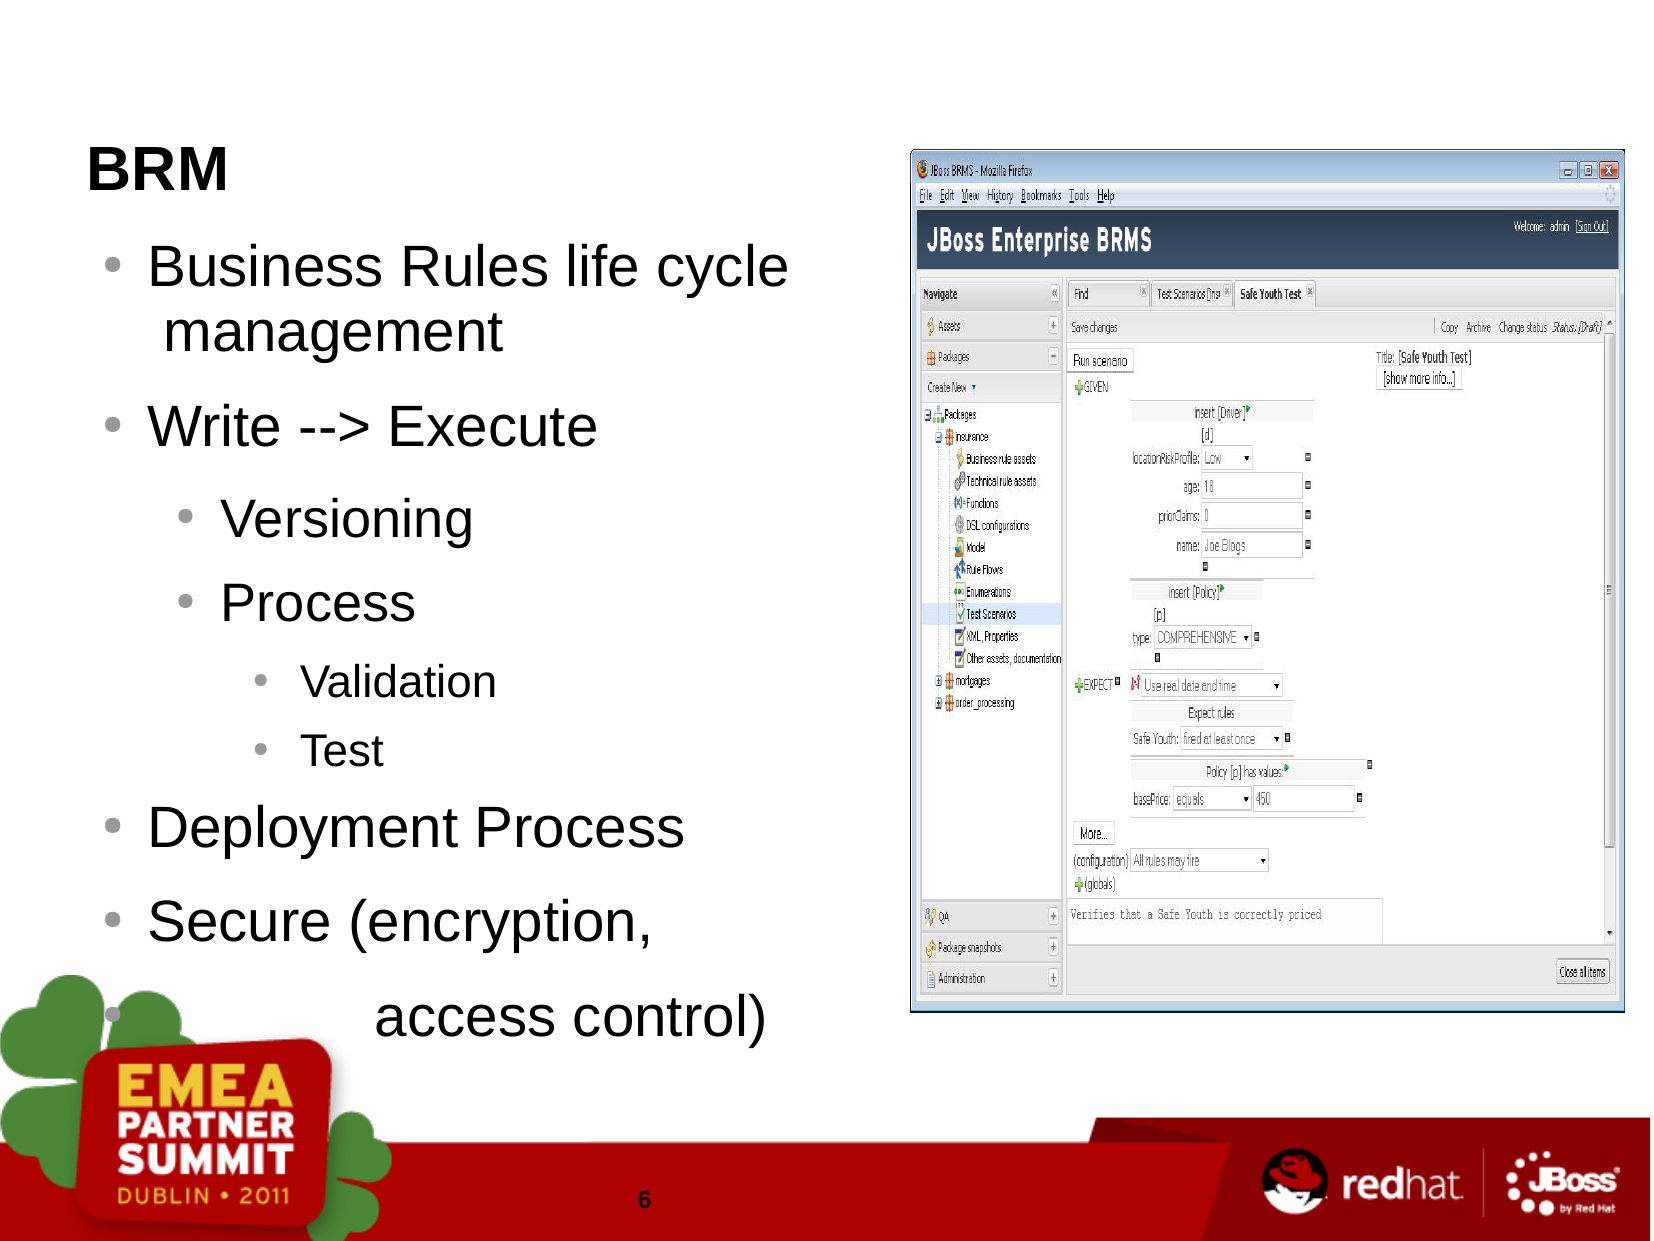

# BRM
Business Rules life cycle
 management
Write --> Execute
Versioning
Process
Validation
Test
Deployment Process
Secure (encryption,
 access control)